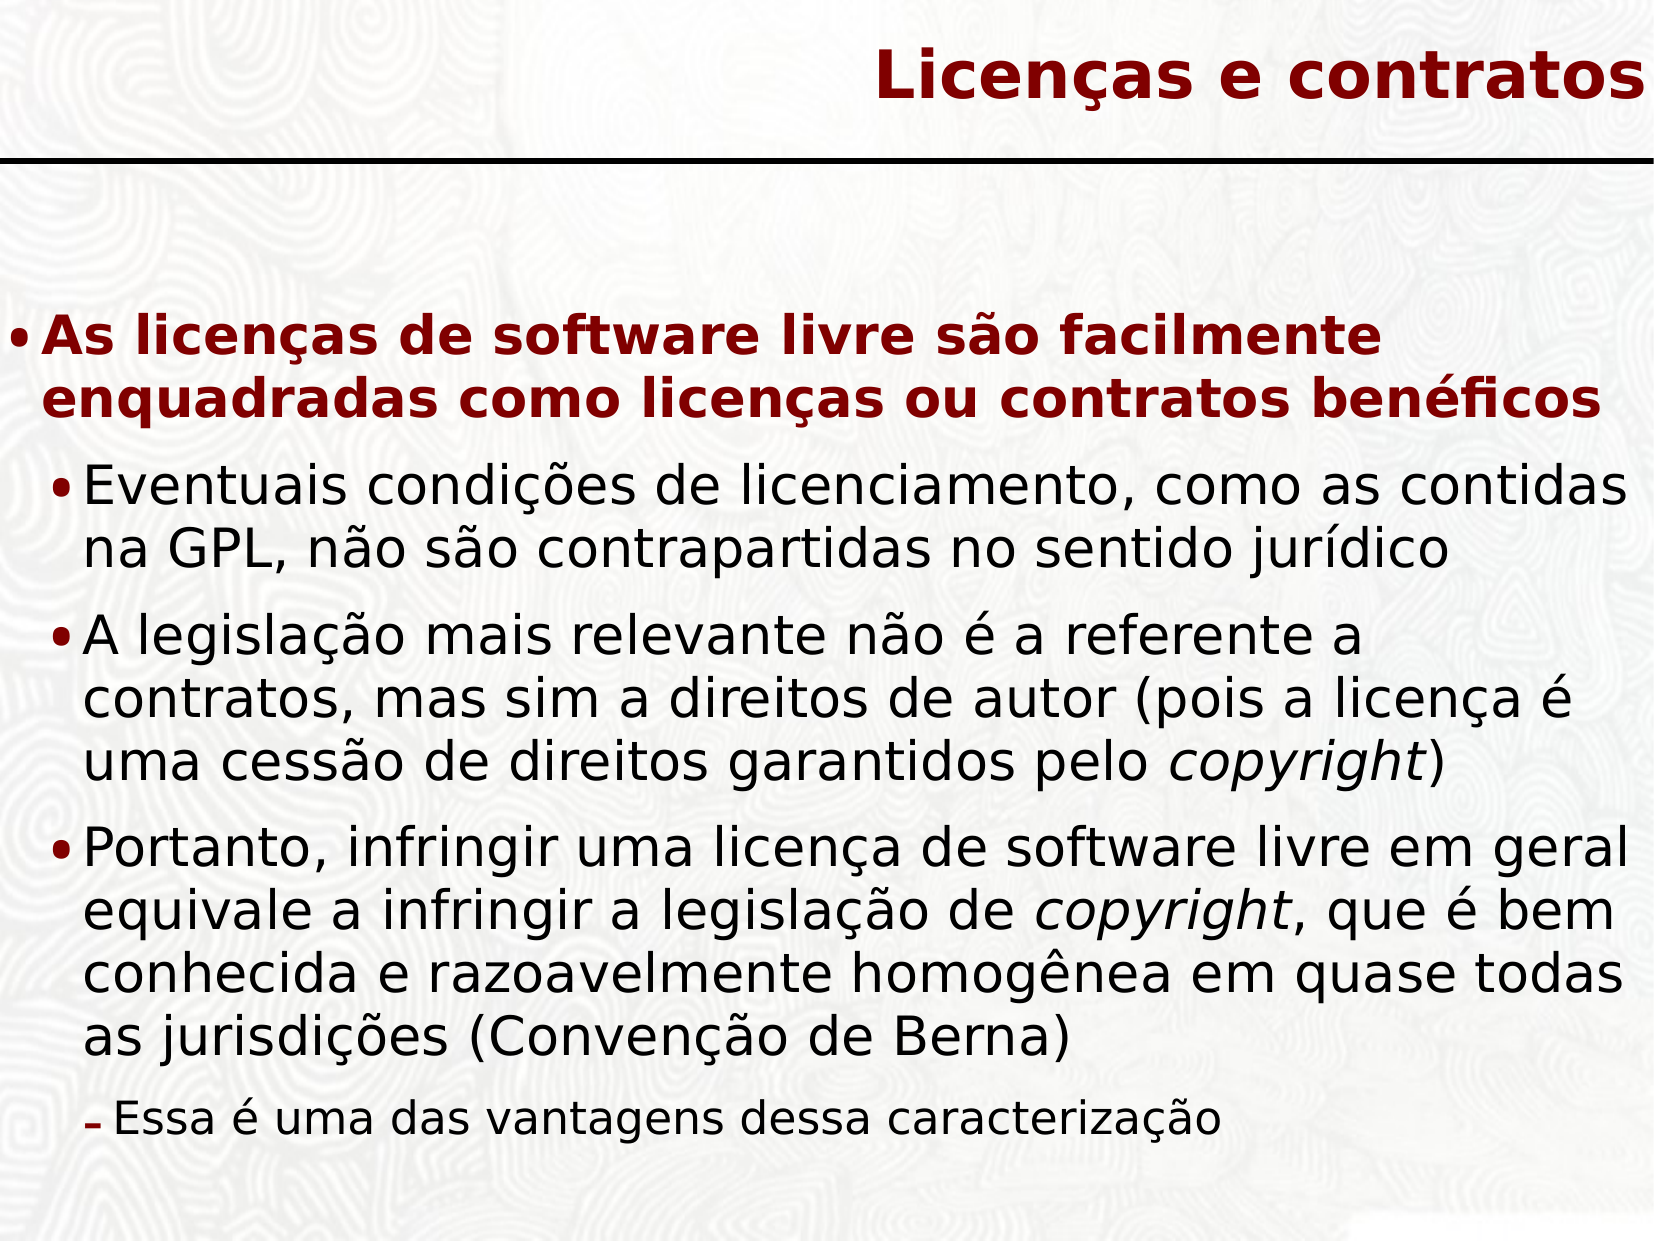

# Licenças e contratos
As licenças de software livre são facilmente enquadradas como licenças ou contratos benéficos
Eventuais condições de licenciamento, como as contidas na GPL, não são contrapartidas no sentido jurídico
A legislação mais relevante não é a referente a contratos, mas sim a direitos de autor (pois a licença é uma cessão de direitos garantidos pelo copyright)
Portanto, infringir uma licença de software livre em geral equivale a infringir a legislação de copyright, que é bem conhecida e razoavelmente homogênea em quase todas as jurisdições (Convenção de Berna)
Essa é uma das vantagens dessa caracterização